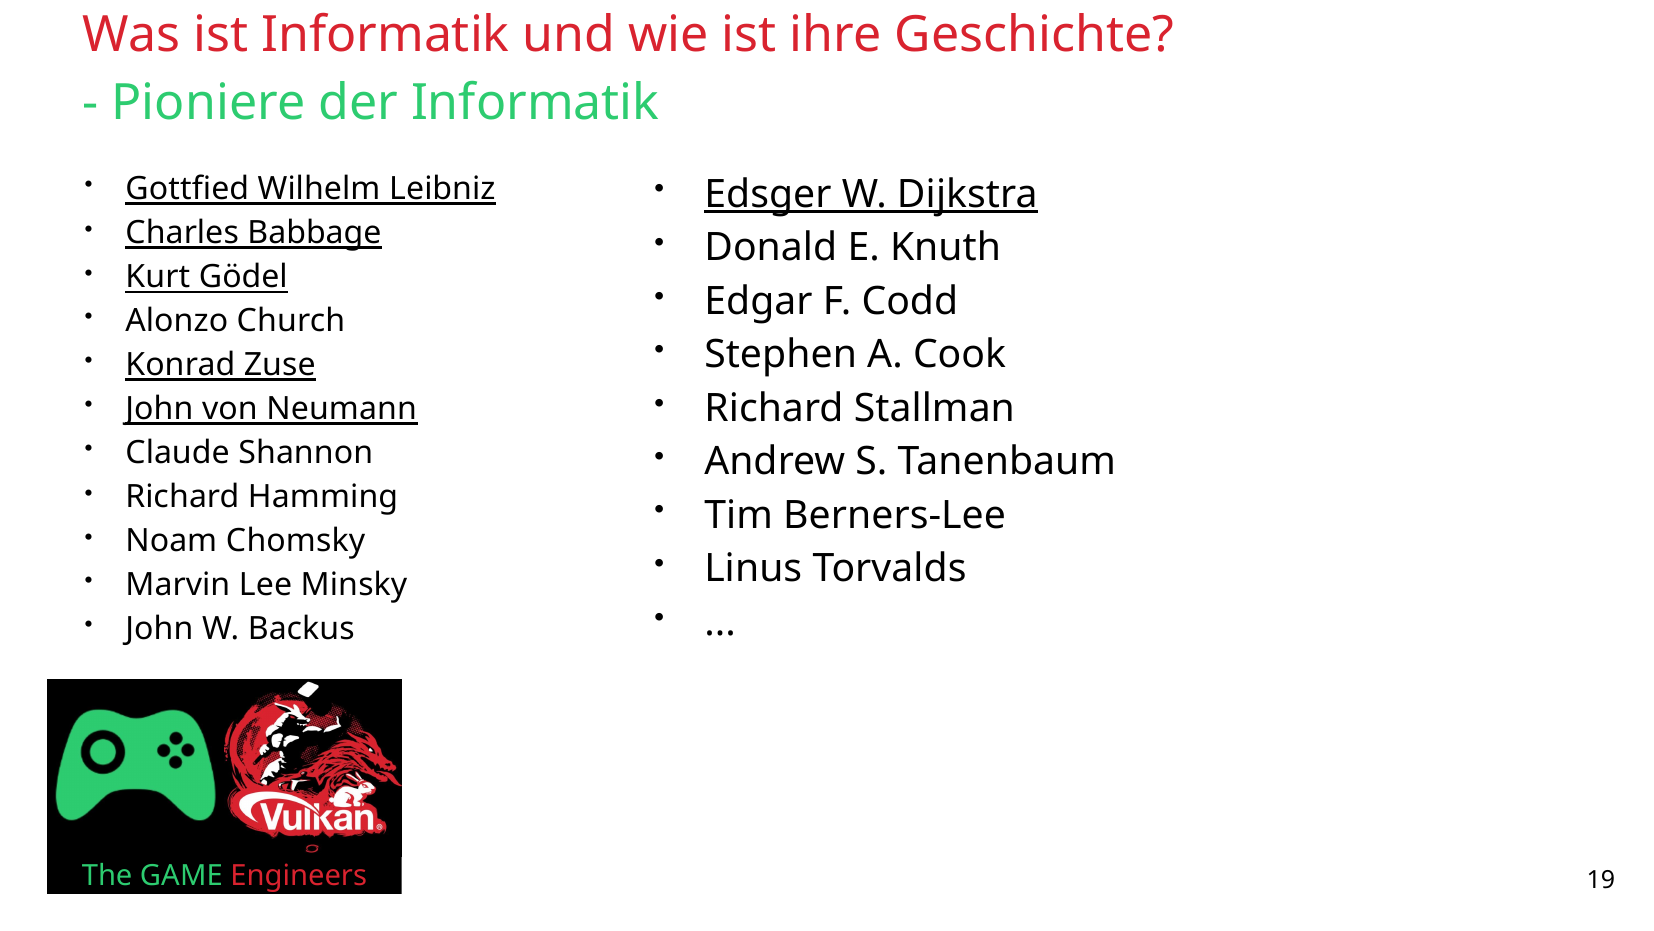

# Was ist Informatik und wie ist ihre Geschichte? - Pioniere der Informatik
Gottfied Wilhelm Leibniz
Charles Babbage
Kurt Gödel
Alonzo Church
Konrad Zuse
John von Neumann
Claude Shannon
Richard Hamming
Noam Chomsky
Marvin Lee Minsky
John W. Backus
Edsger W. Dijkstra
Donald E. Knuth
Edgar F. Codd
Stephen A. Cook
Richard Stallman
Andrew S. Tanenbaum
Tim Berners-Lee
Linus Torvalds
...